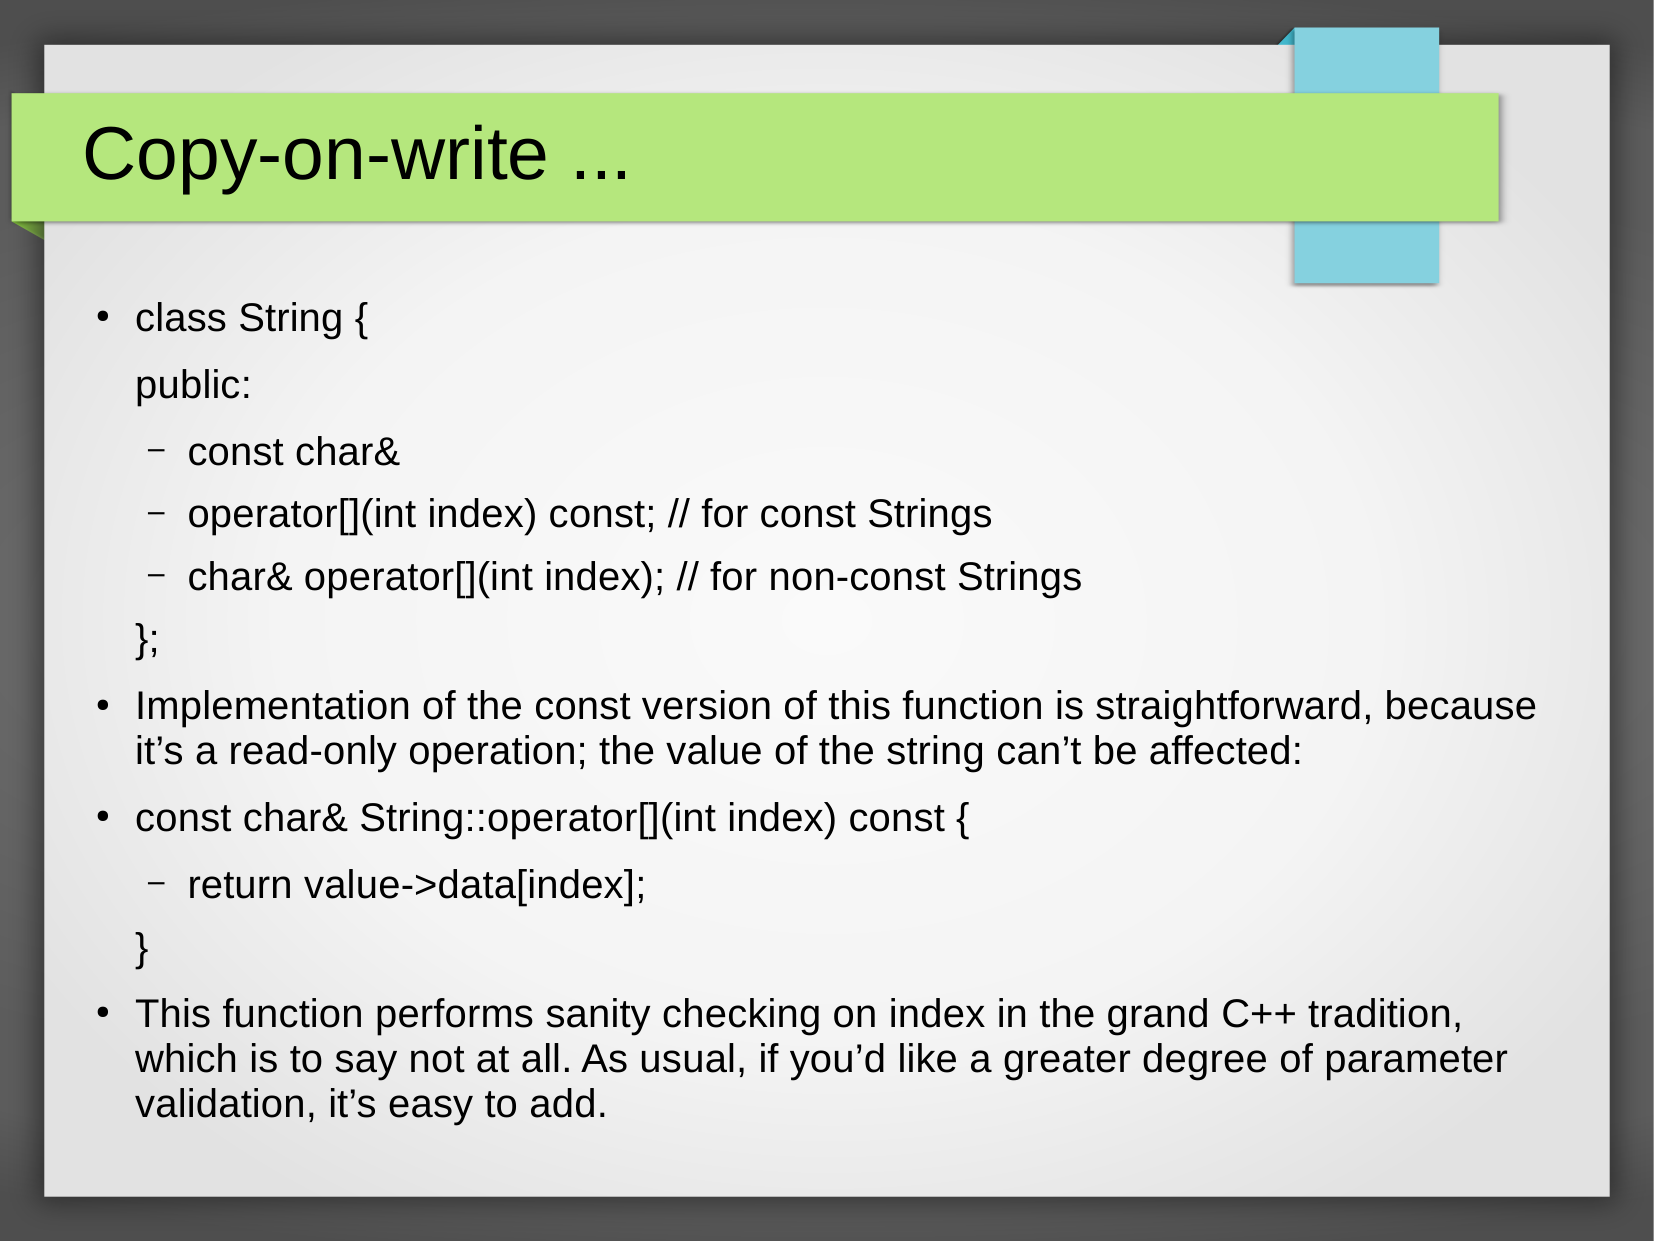

# Copy-on-write ...
class String {
public:
const char&
operator[](int index) const; // for const Strings
char& operator[](int index); // for non-const Strings
};
Implementation of the const version of this function is straightforward, because it’s a read-only operation; the value of the string can’t be affected:
const char& String::operator[](int index) const {
return value->data[index];
}
This function performs sanity checking on index in the grand C++ tradition, which is to say not at all. As usual, if you’d like a greater degree of parameter validation, it’s easy to add.